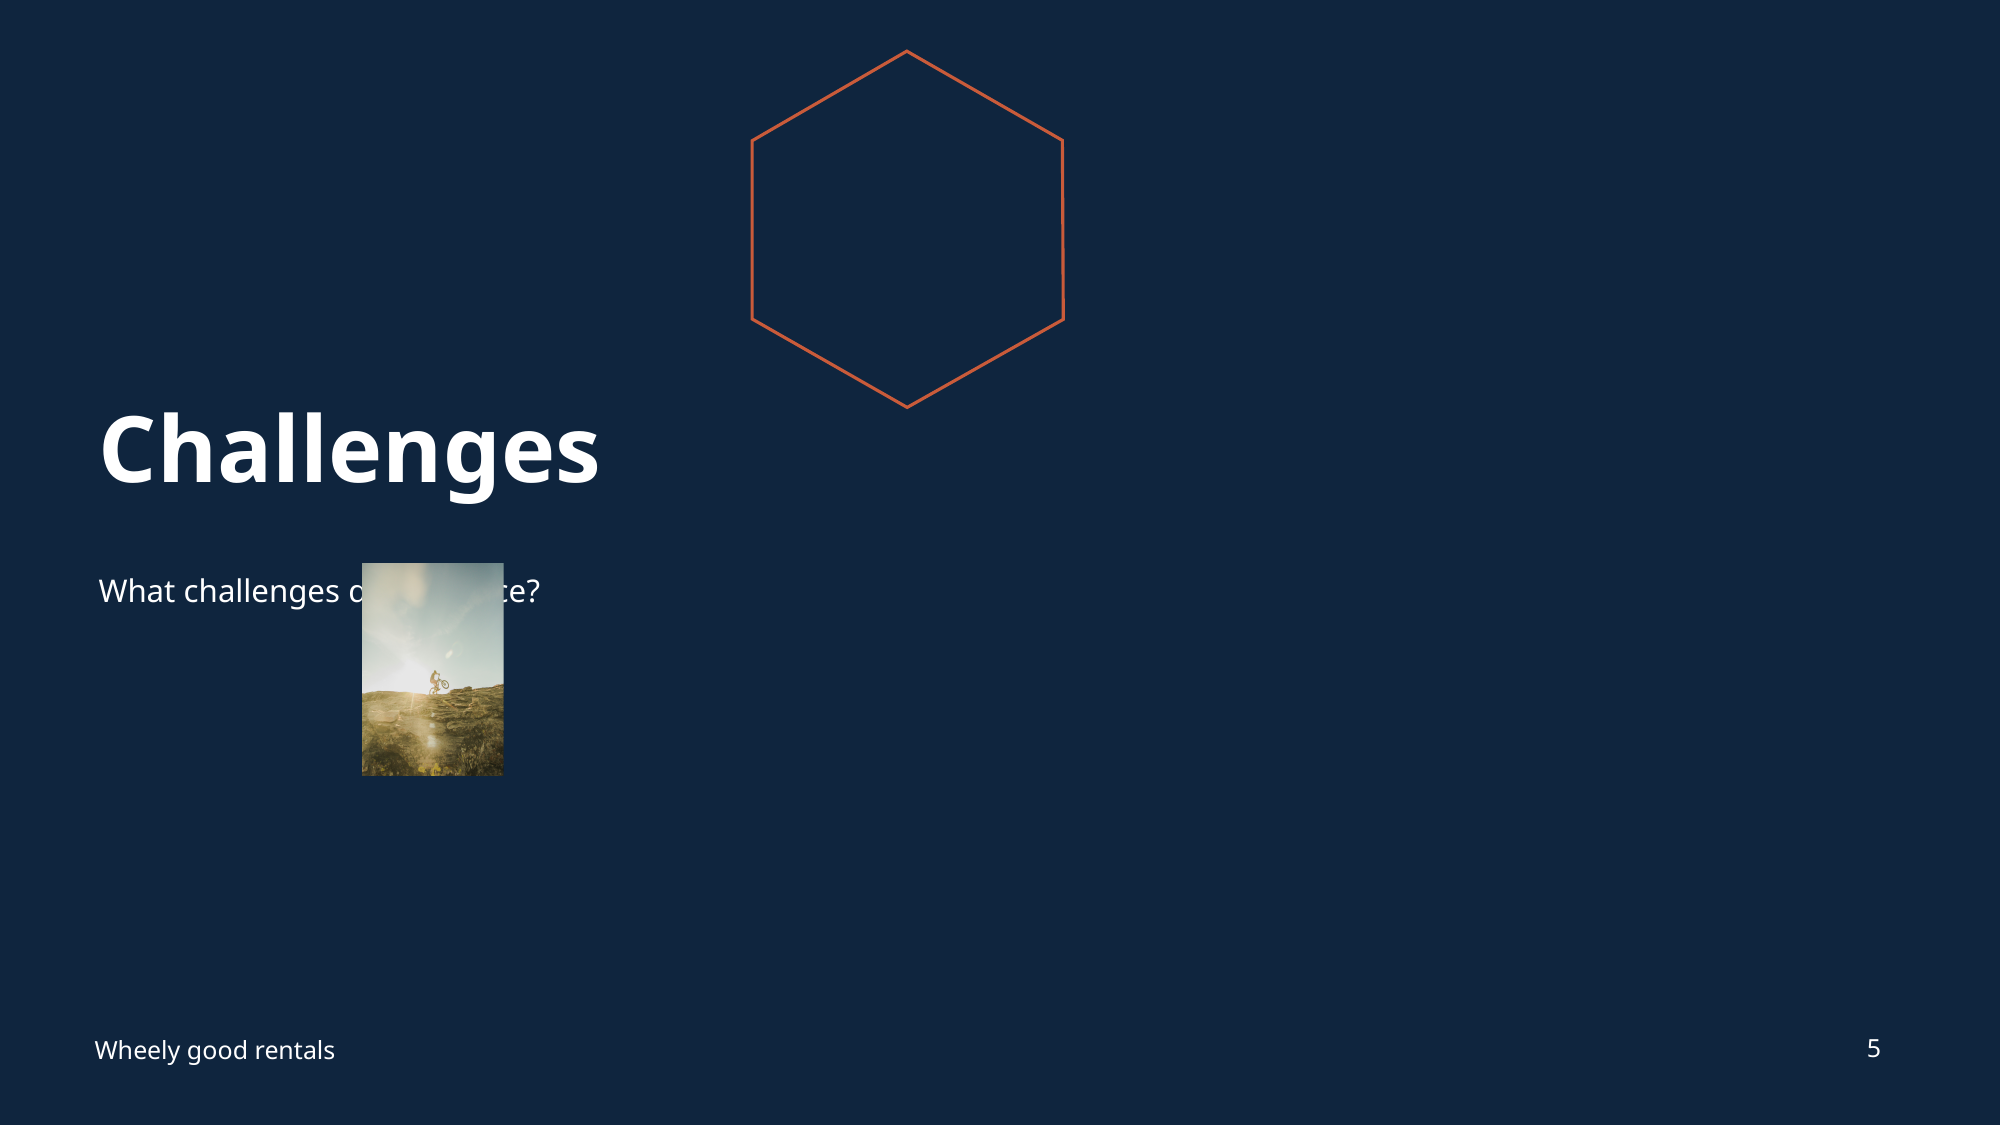

# Challenges
What challenges did you face?
Wheely good rentals